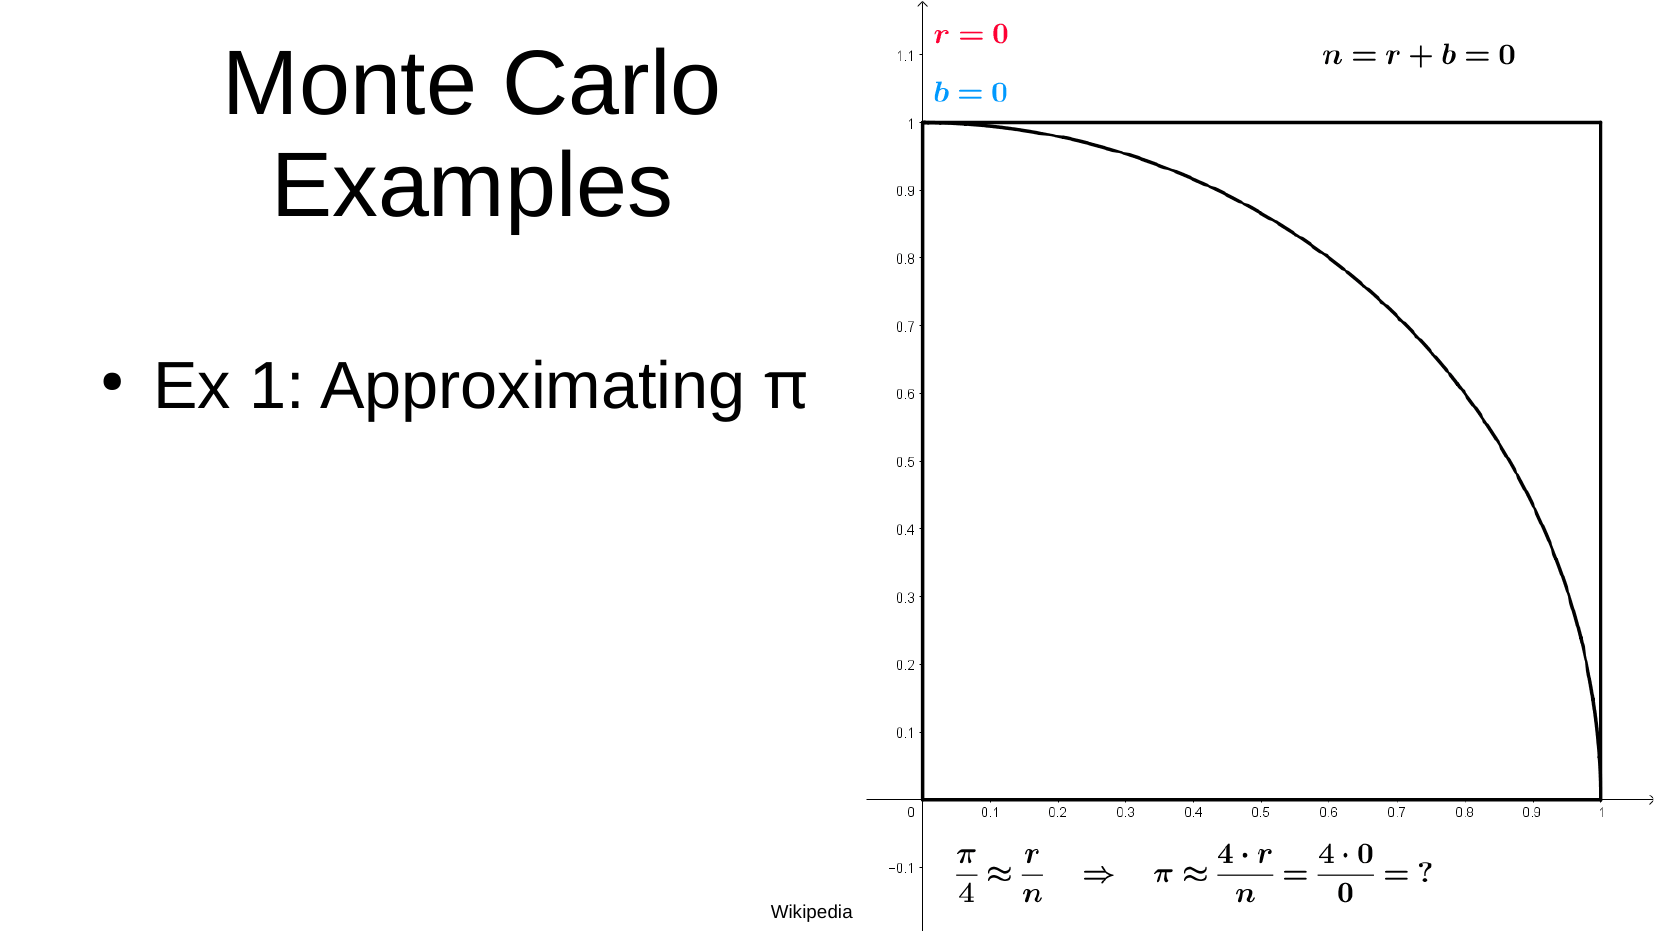

# Monte Carlo Examples
Ex 1: Approximating π
Wikipedia